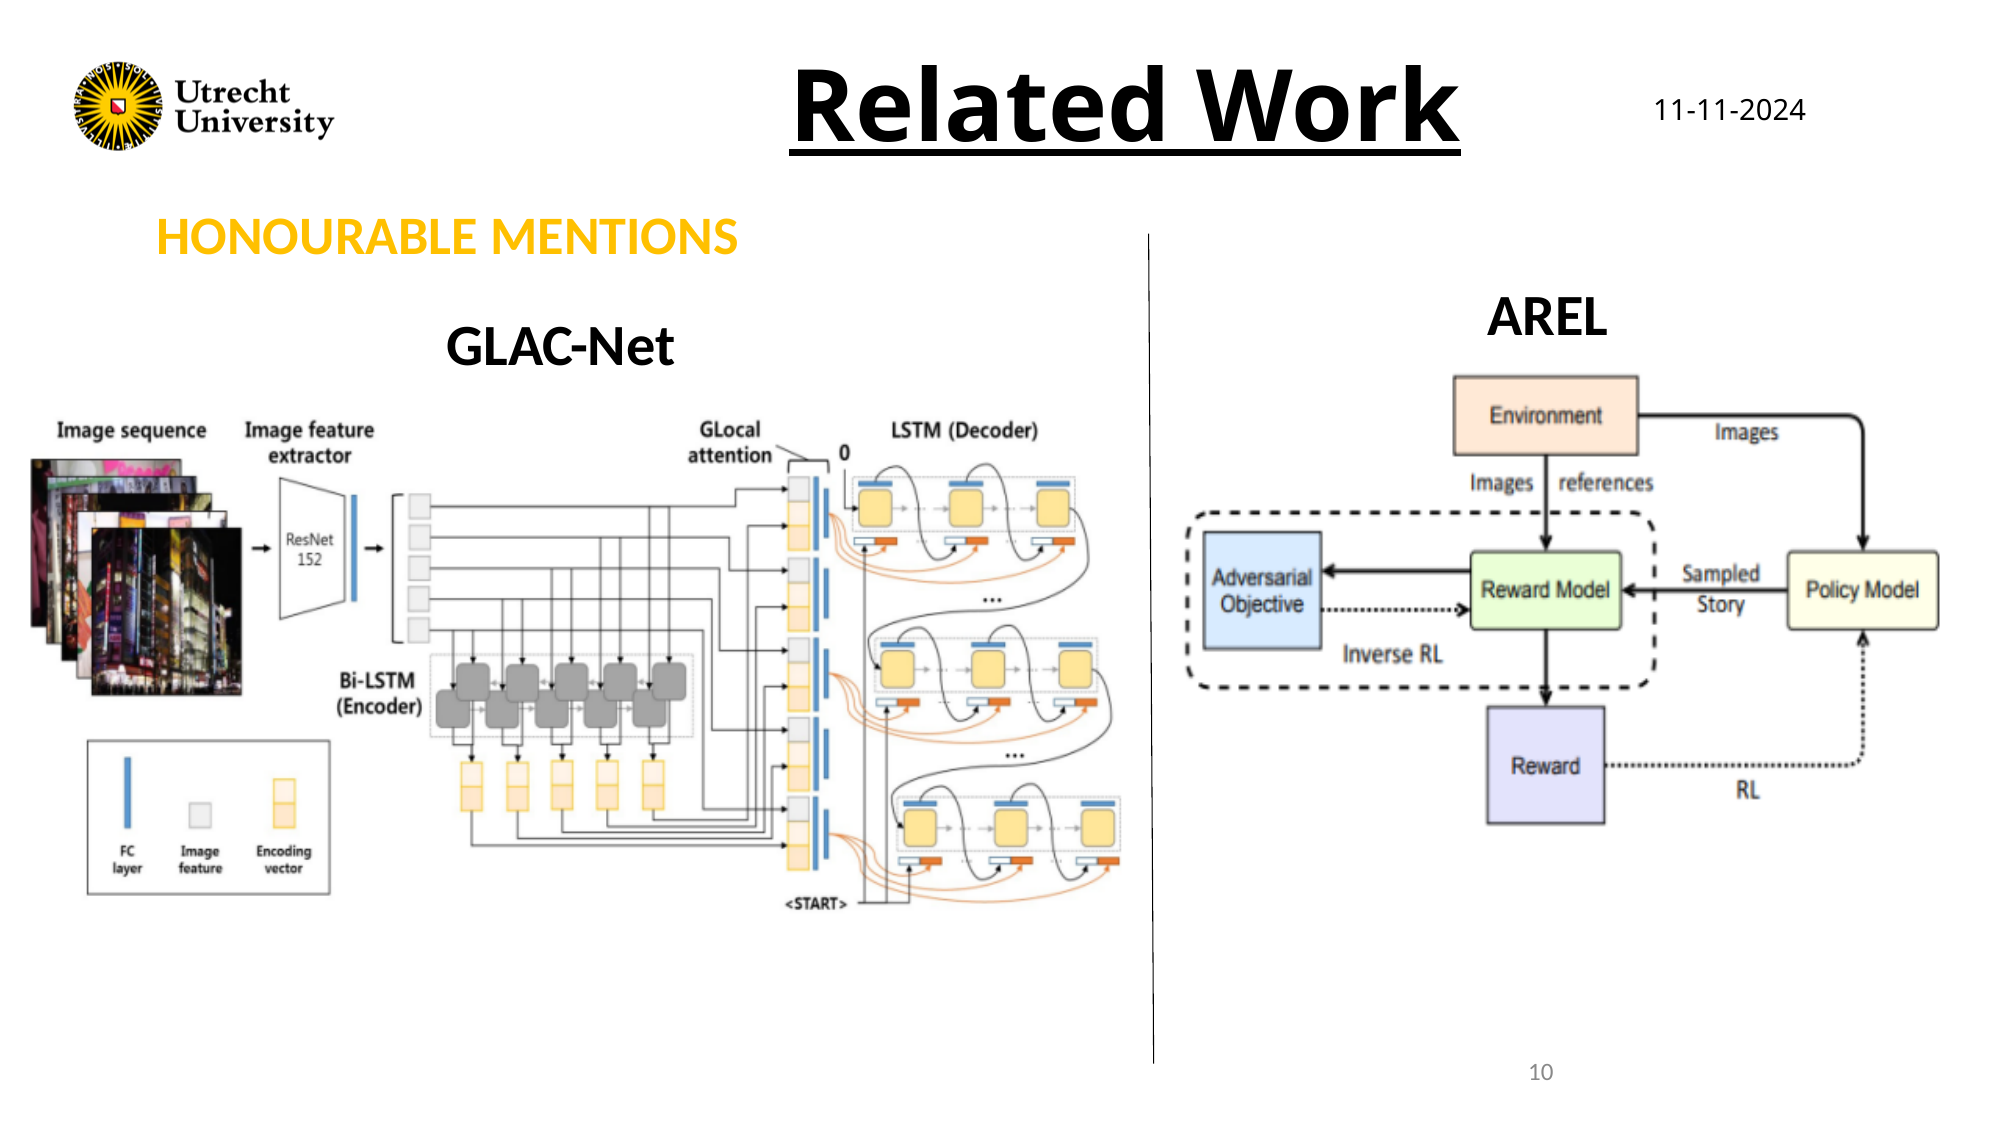

Related Work
11-11-2024
HONOURABLE MENTIONS
AREL
GLAC-Net
1